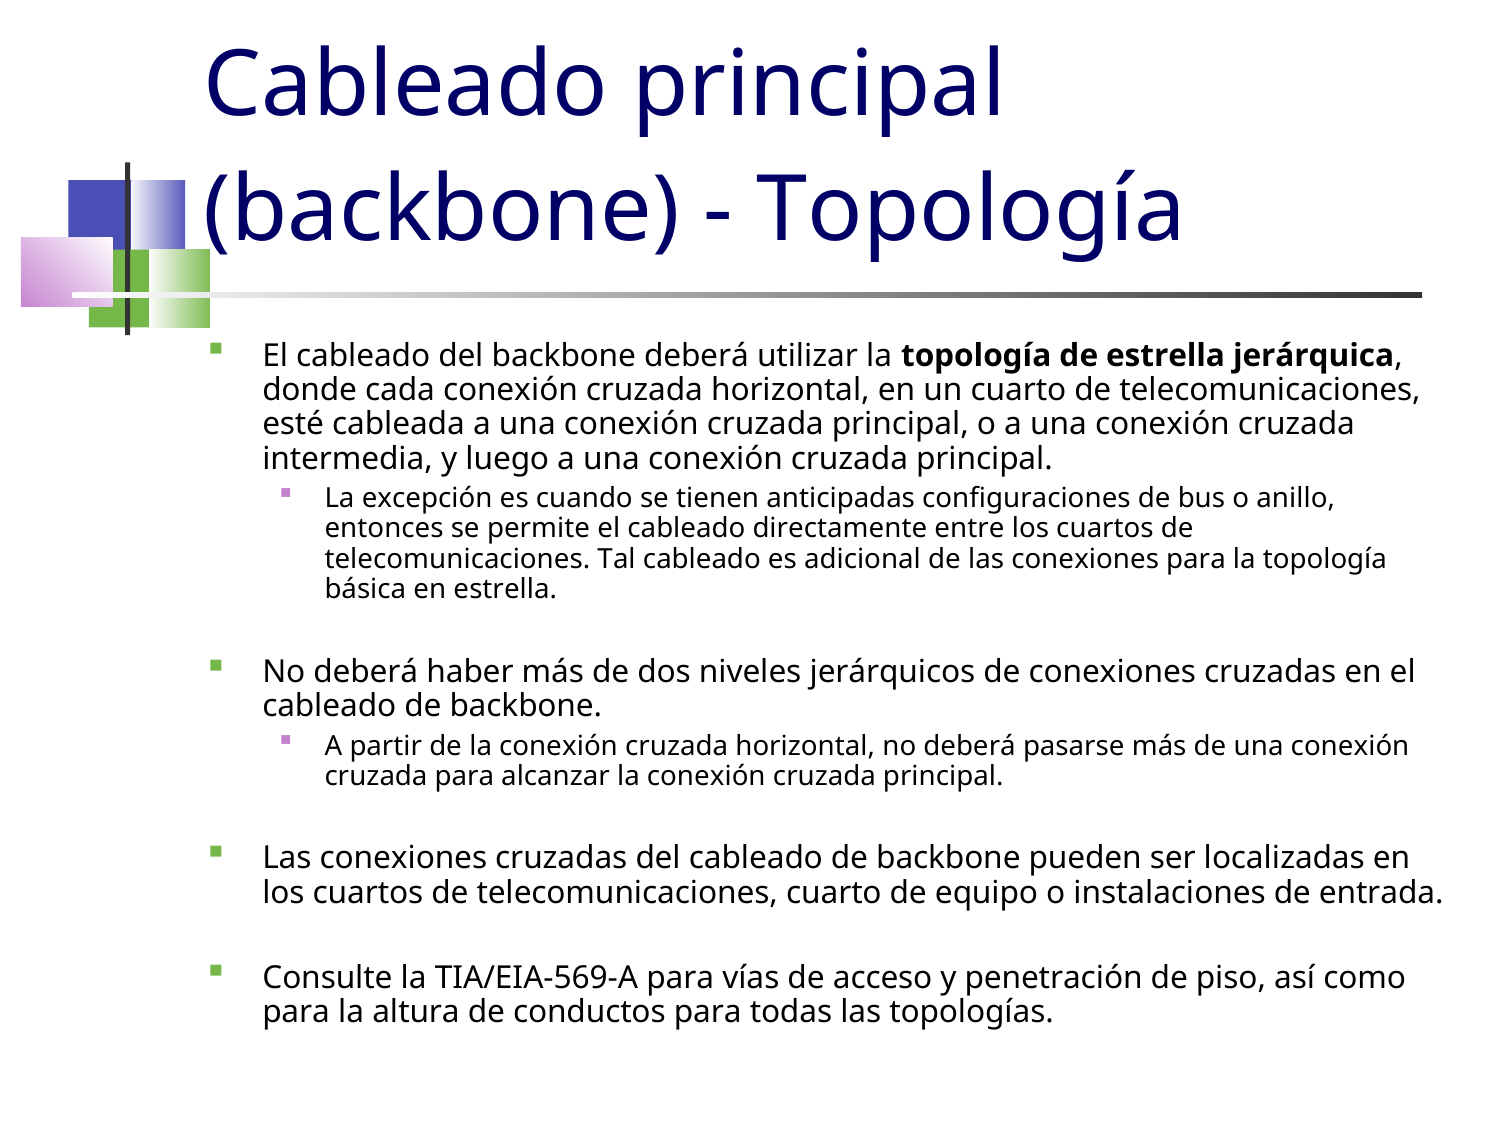

# Cableado principal (backbone) - Topología
El cableado del backbone deberá utilizar la topología de estrella jerárquica, donde cada conexión cruzada horizontal, en un cuarto de telecomunicaciones, esté cableada a una conexión cruzada principal, o a una conexión cruzada intermedia, y luego a una conexión cruzada principal.
La excepción es cuando se tienen anticipadas configuraciones de bus o anillo, entonces se permite el cableado directamente entre los cuartos de telecomunicaciones. Tal cableado es adicional de las conexiones para la topología básica en estrella.
No deberá haber más de dos niveles jerárquicos de conexiones cruzadas en el cableado de backbone.
A partir de la conexión cruzada horizontal, no deberá pasarse más de una conexión cruzada para alcanzar la conexión cruzada principal.
Las conexiones cruzadas del cableado de backbone pueden ser localizadas en los cuartos de telecomunicaciones, cuarto de equipo o instalaciones de entrada.
Consulte la TIA/EIA-569-A para vías de acceso y penetración de piso, así como para la altura de conductos para todas las topologías.